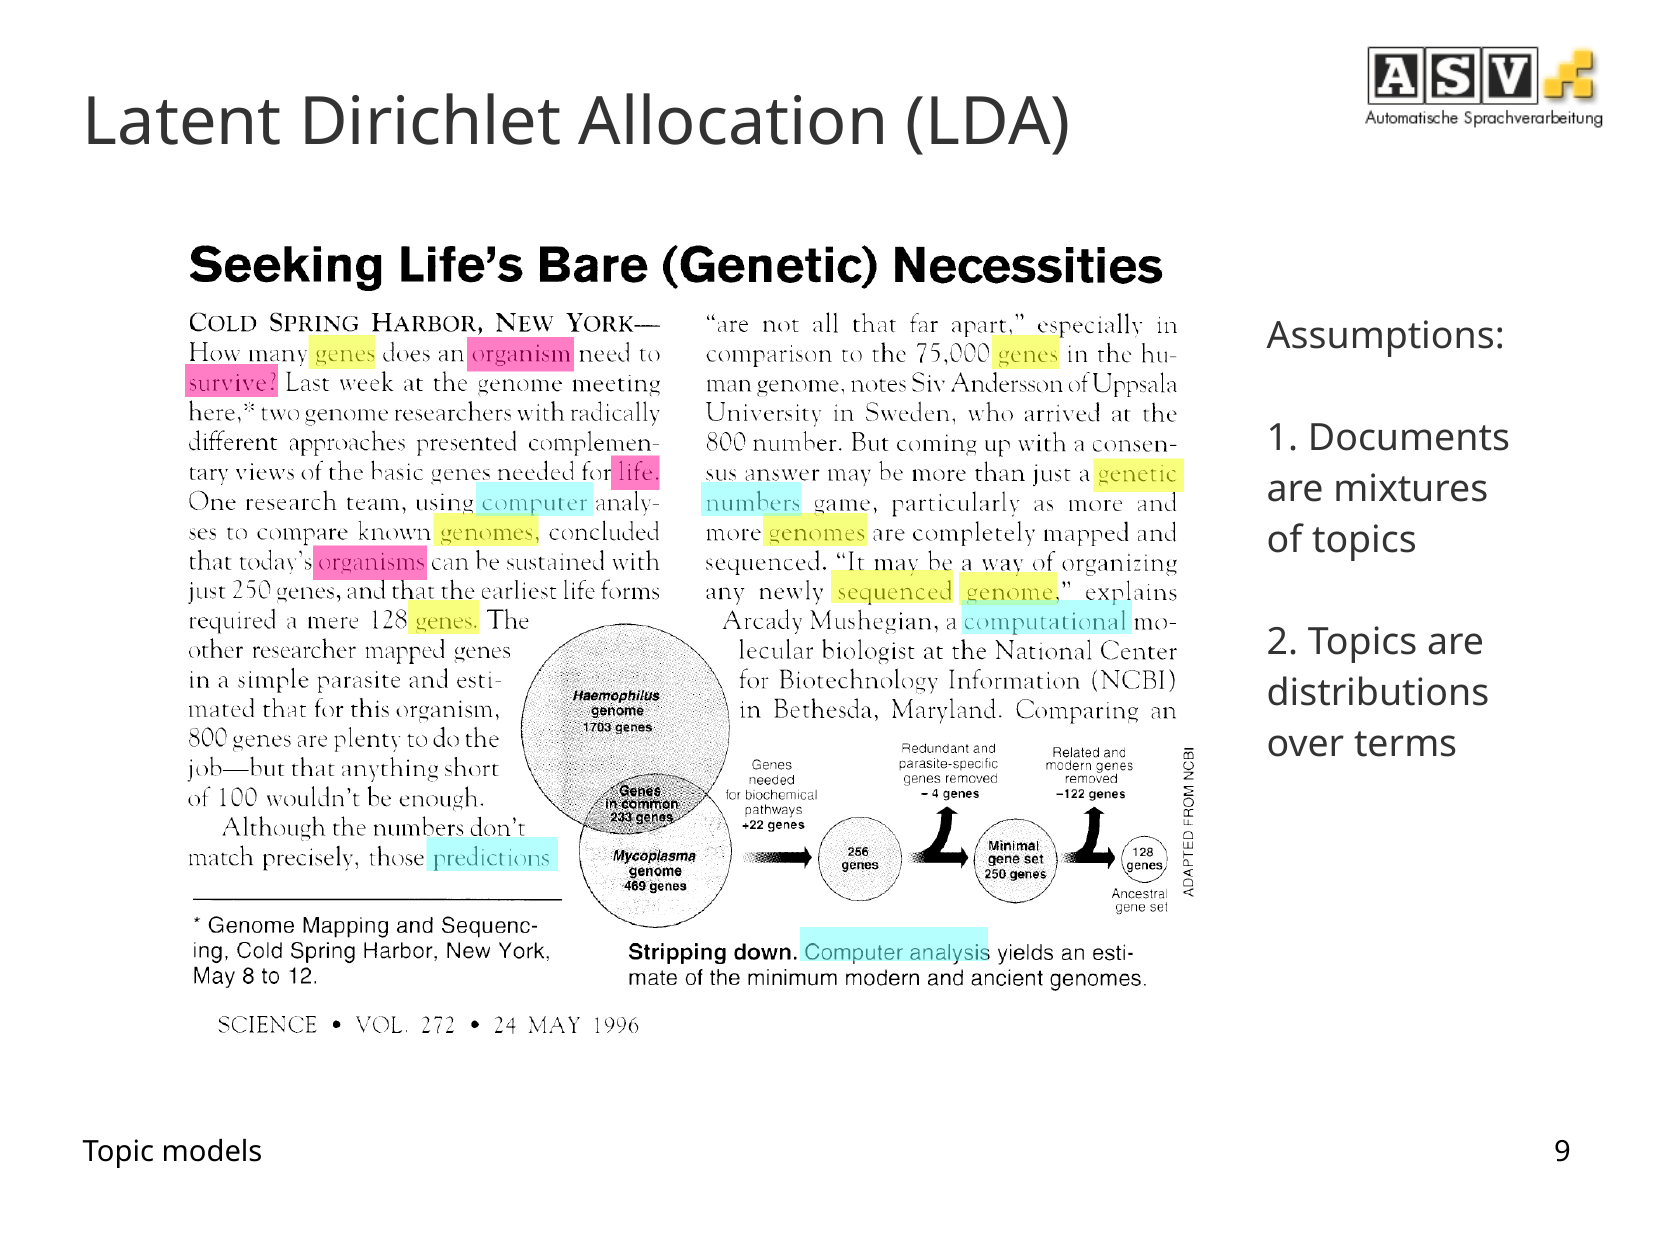

# Latent Dirichlet Allocation (LDA)
Assumptions:
1. Documents are mixtures of topics
2. Topics are distributions over terms
Topic models
9